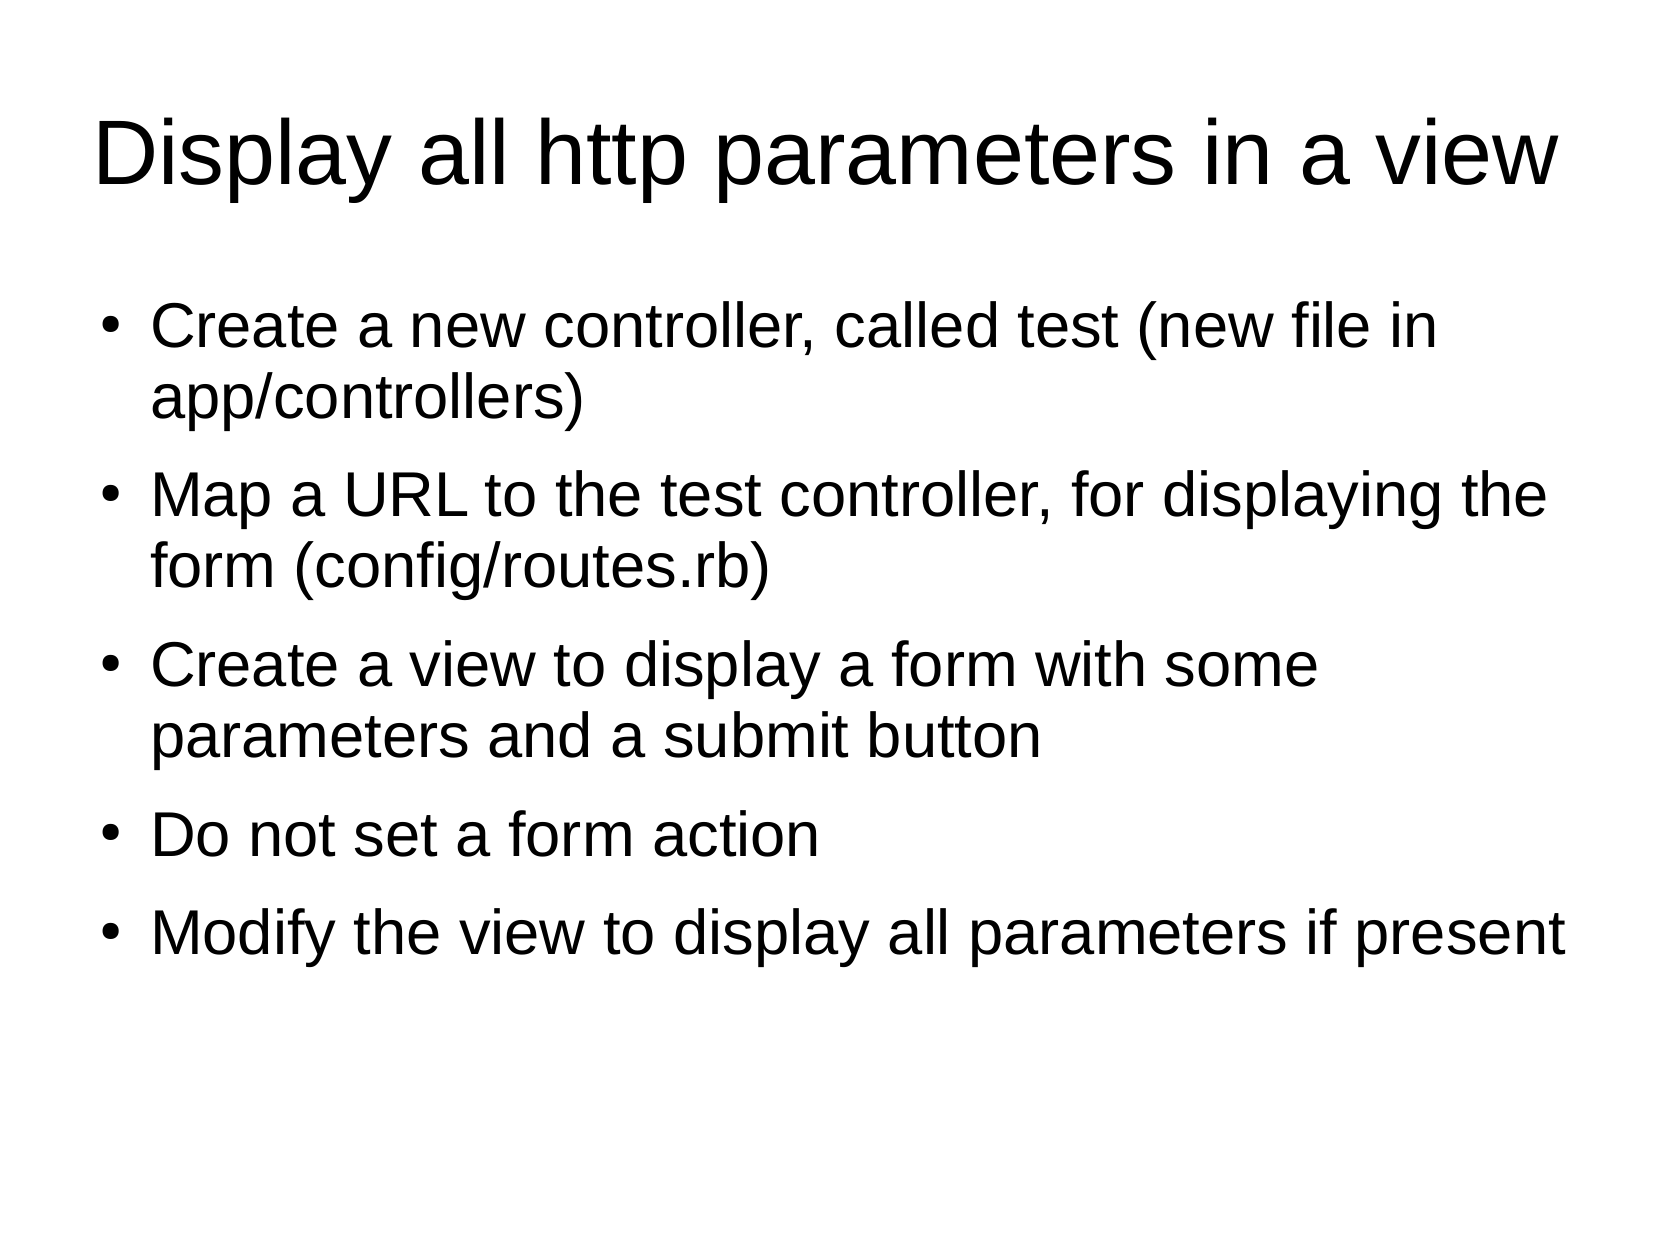

# Display all http parameters in a view
Create a new controller, called test (new file in app/controllers)
Map a URL to the test controller, for displaying the form (config/routes.rb)
Create a view to display a form with some parameters and a submit button
Do not set a form action
Modify the view to display all parameters if present